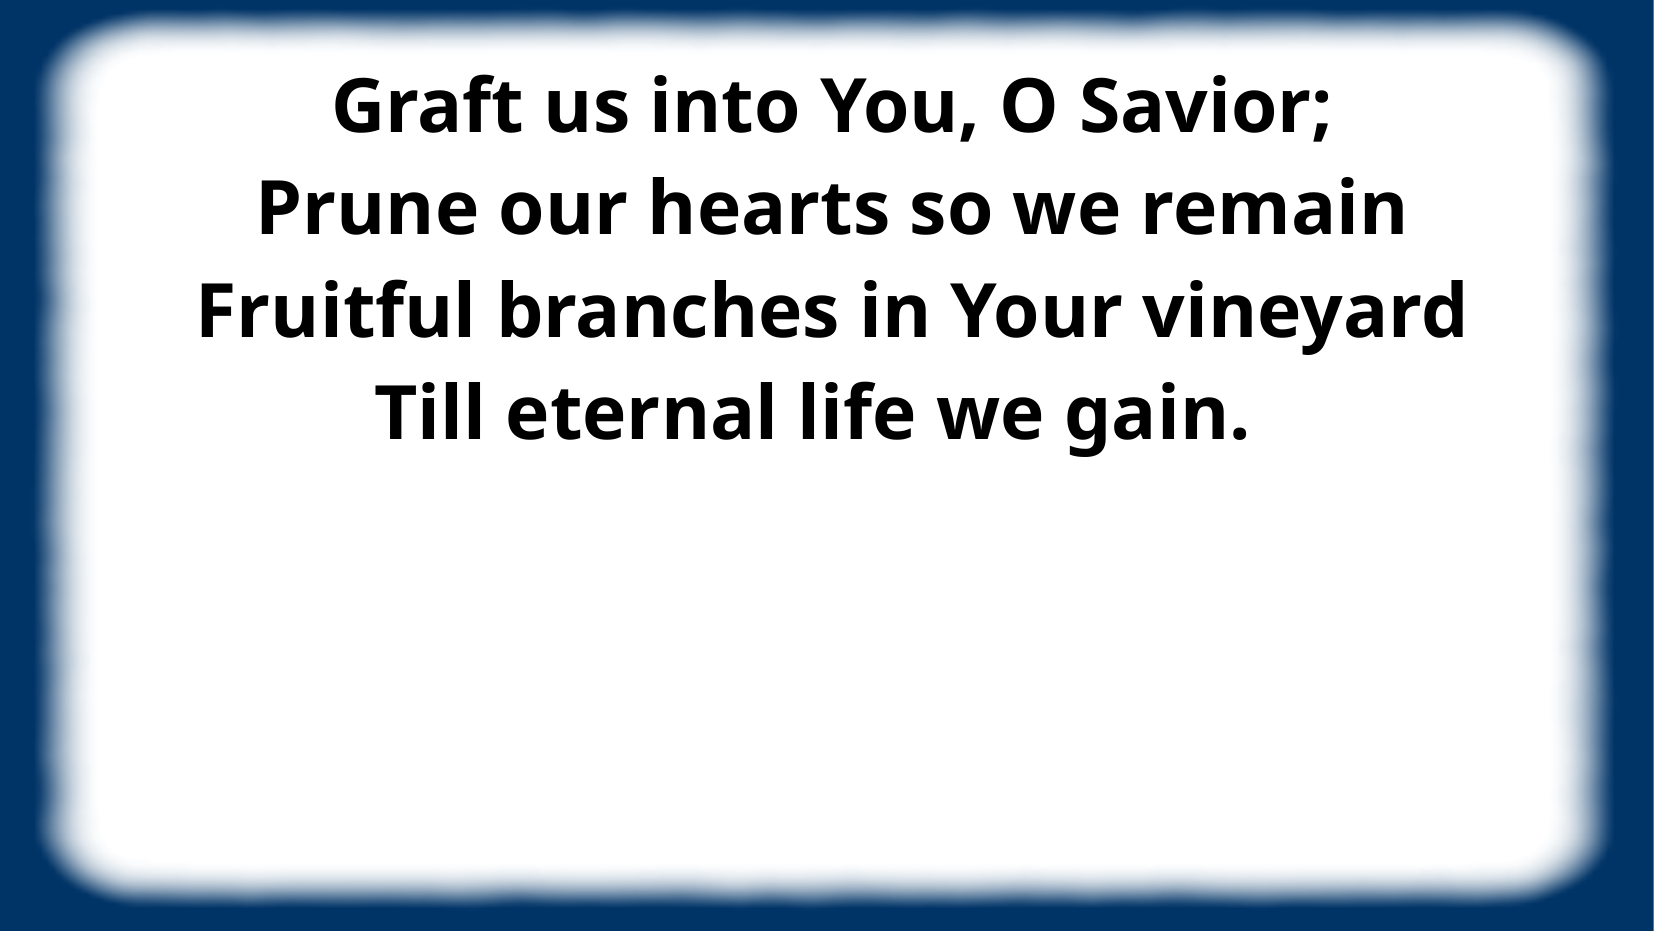

Graft us into You, O Savior;
Prune our hearts so we remain
Fruitful branches in Your vineyard
Till eternal life we gain.